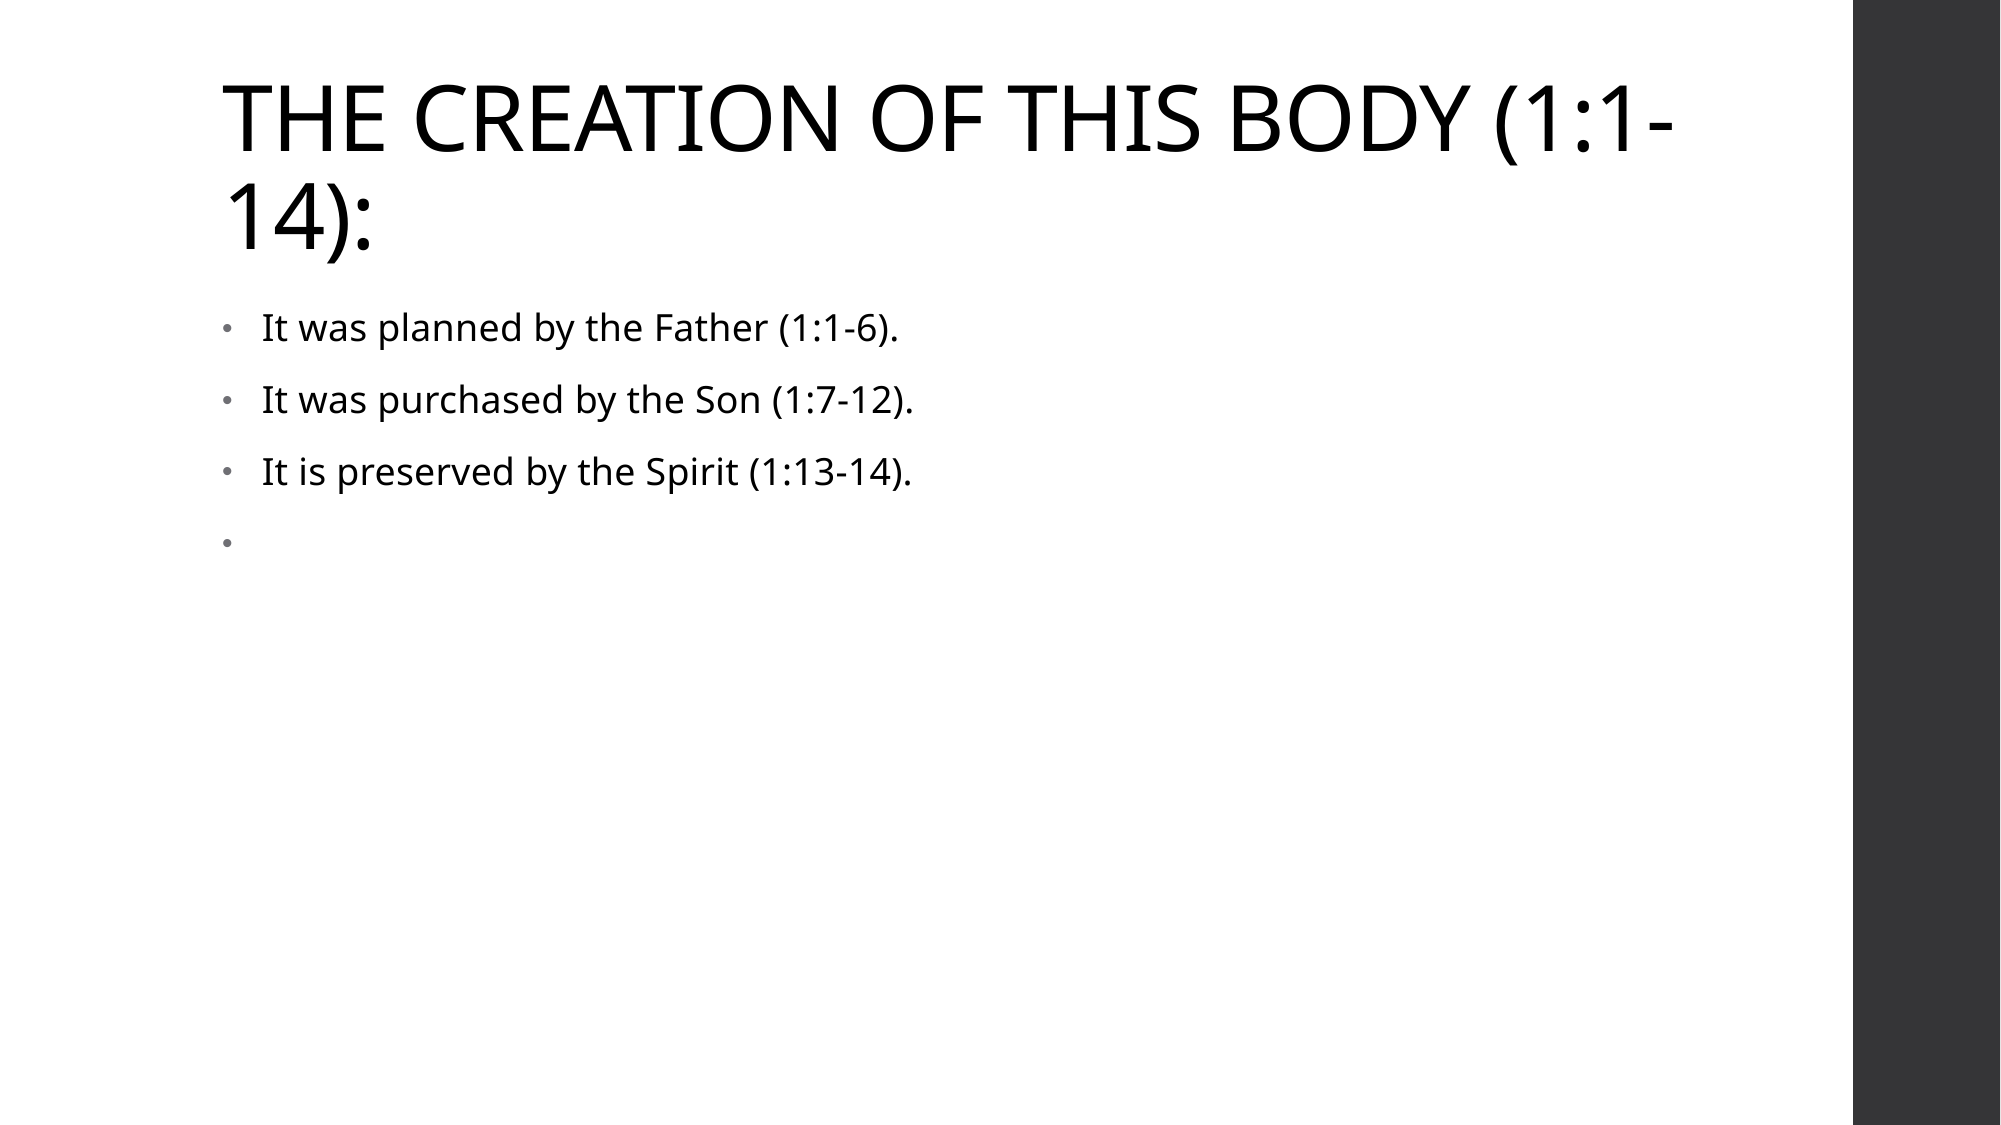

# THE CREATION OF THIS BODY (1:1-14):
 It was planned by the Father (1:1-6).
 It was purchased by the Son (1:7-12).
 It is preserved by the Spirit (1:13-14).